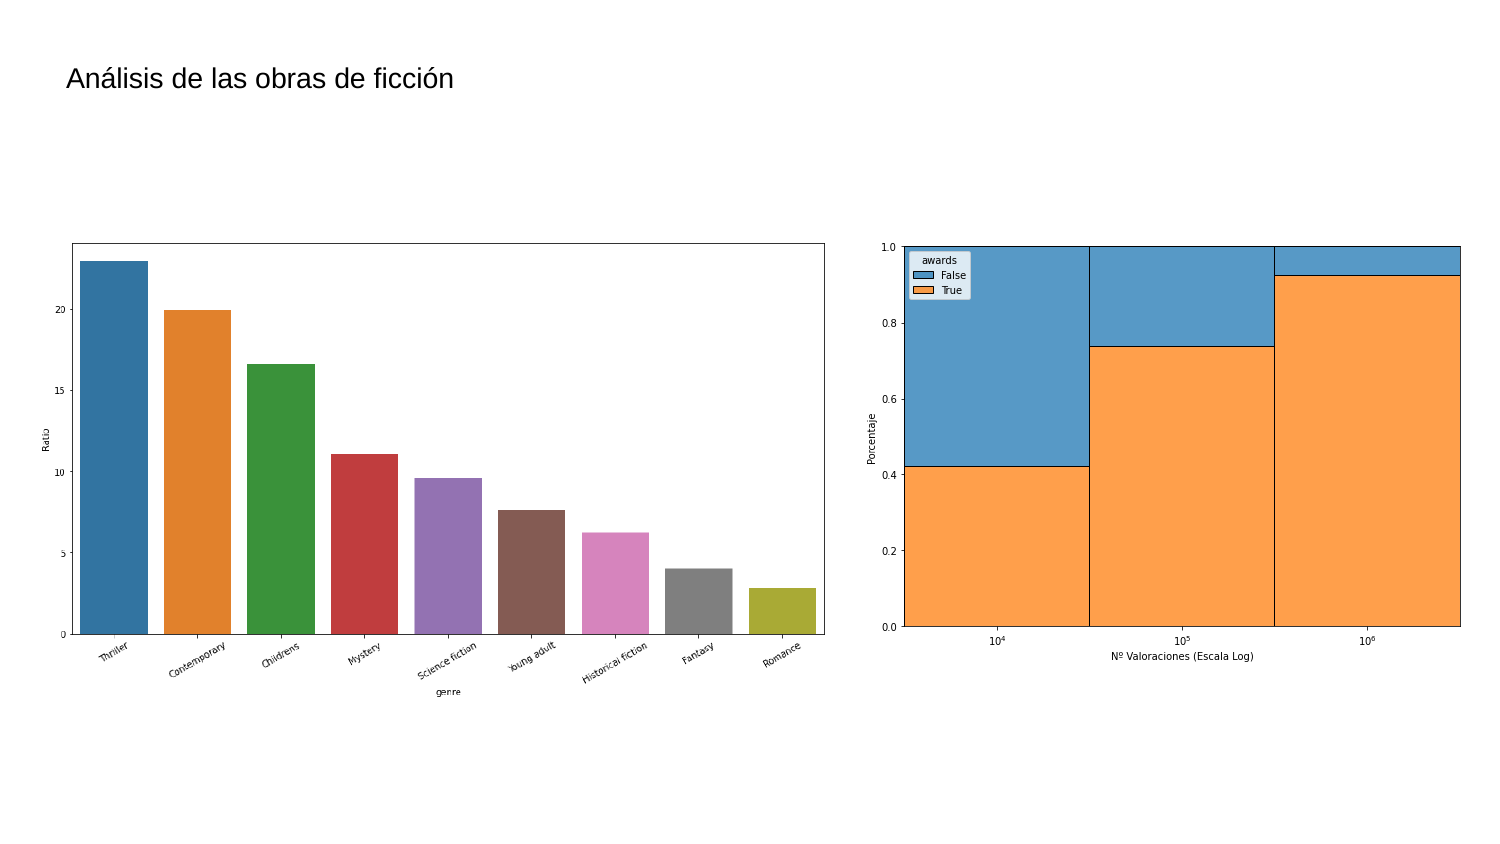

# Análisis de las obras de ficción